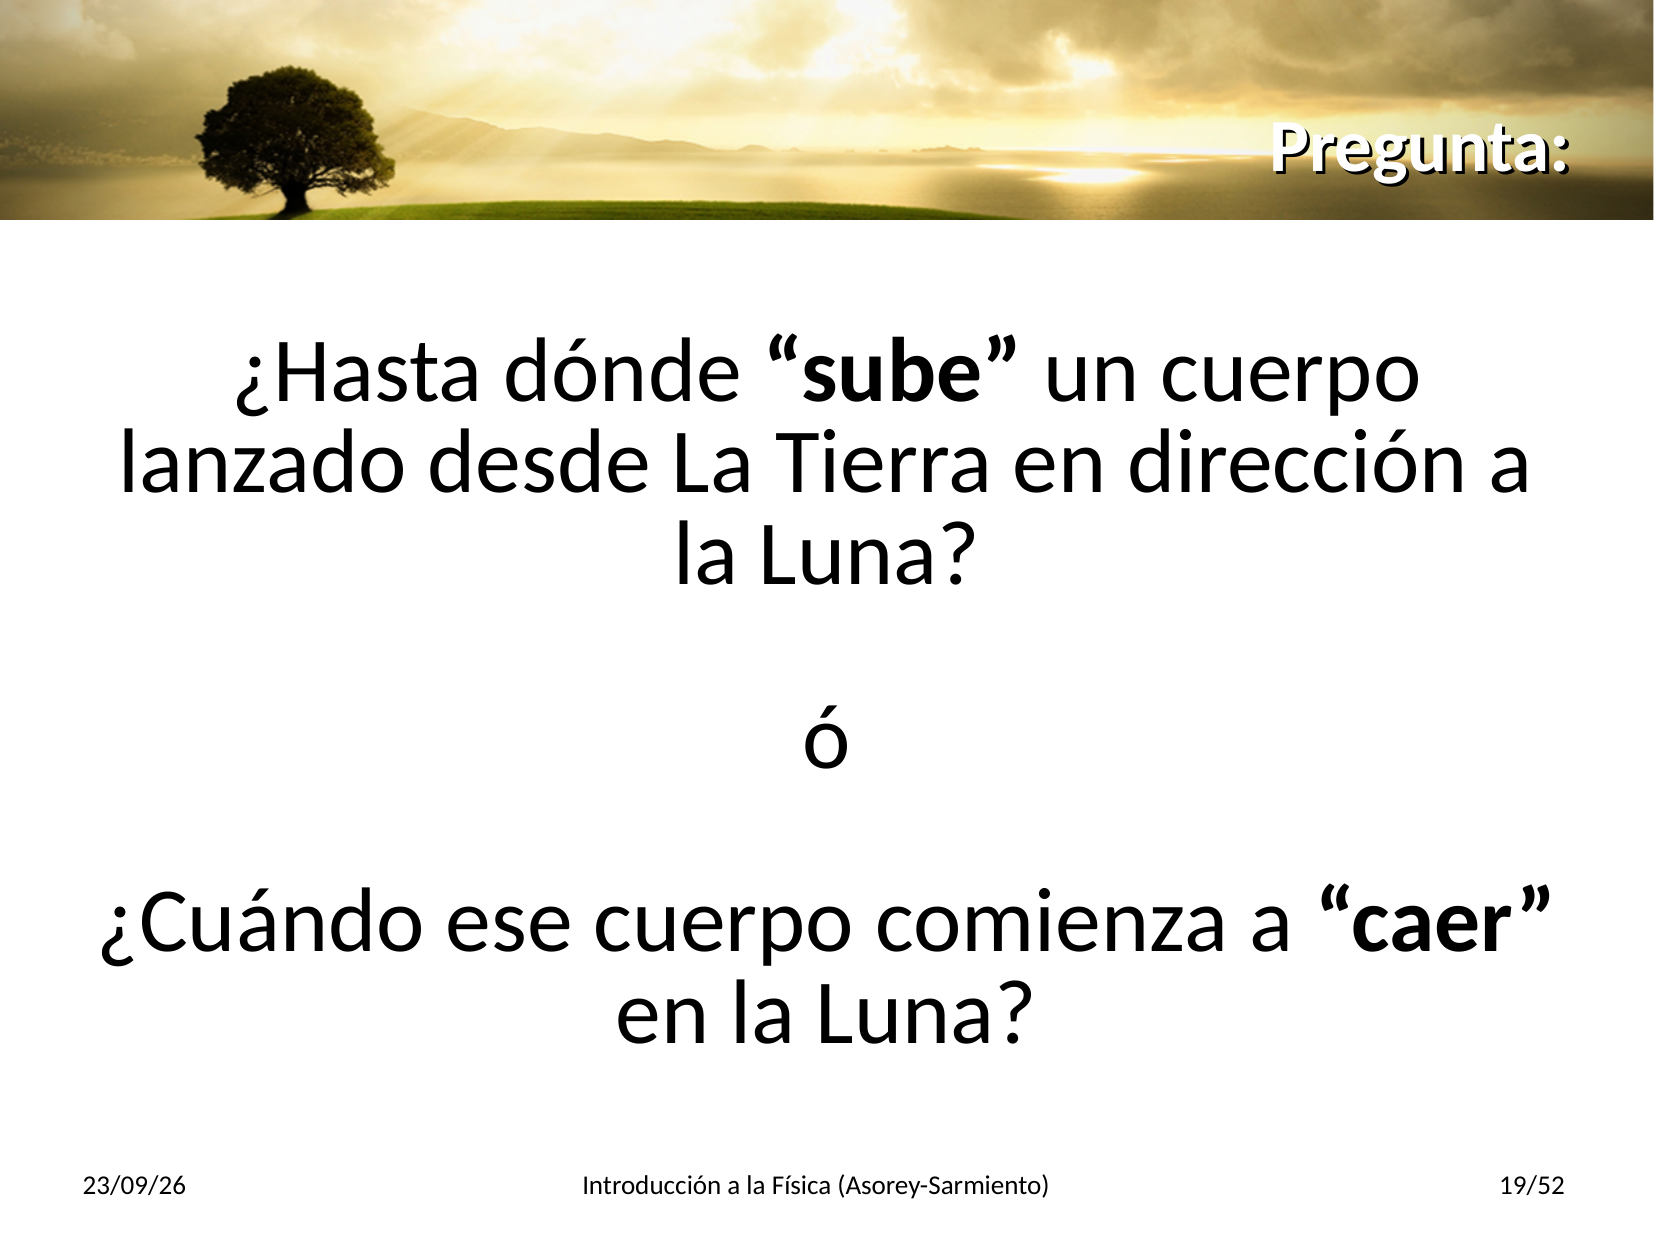

# Pregunta:
¿Hasta dónde “sube” un cuerpo lanzado desde La Tierra en dirección a la Luna?
ó
¿Cuándo ese cuerpo comienza a “caer” en la Luna?
Introducción a la Física (Asorey-Sarmiento)
19